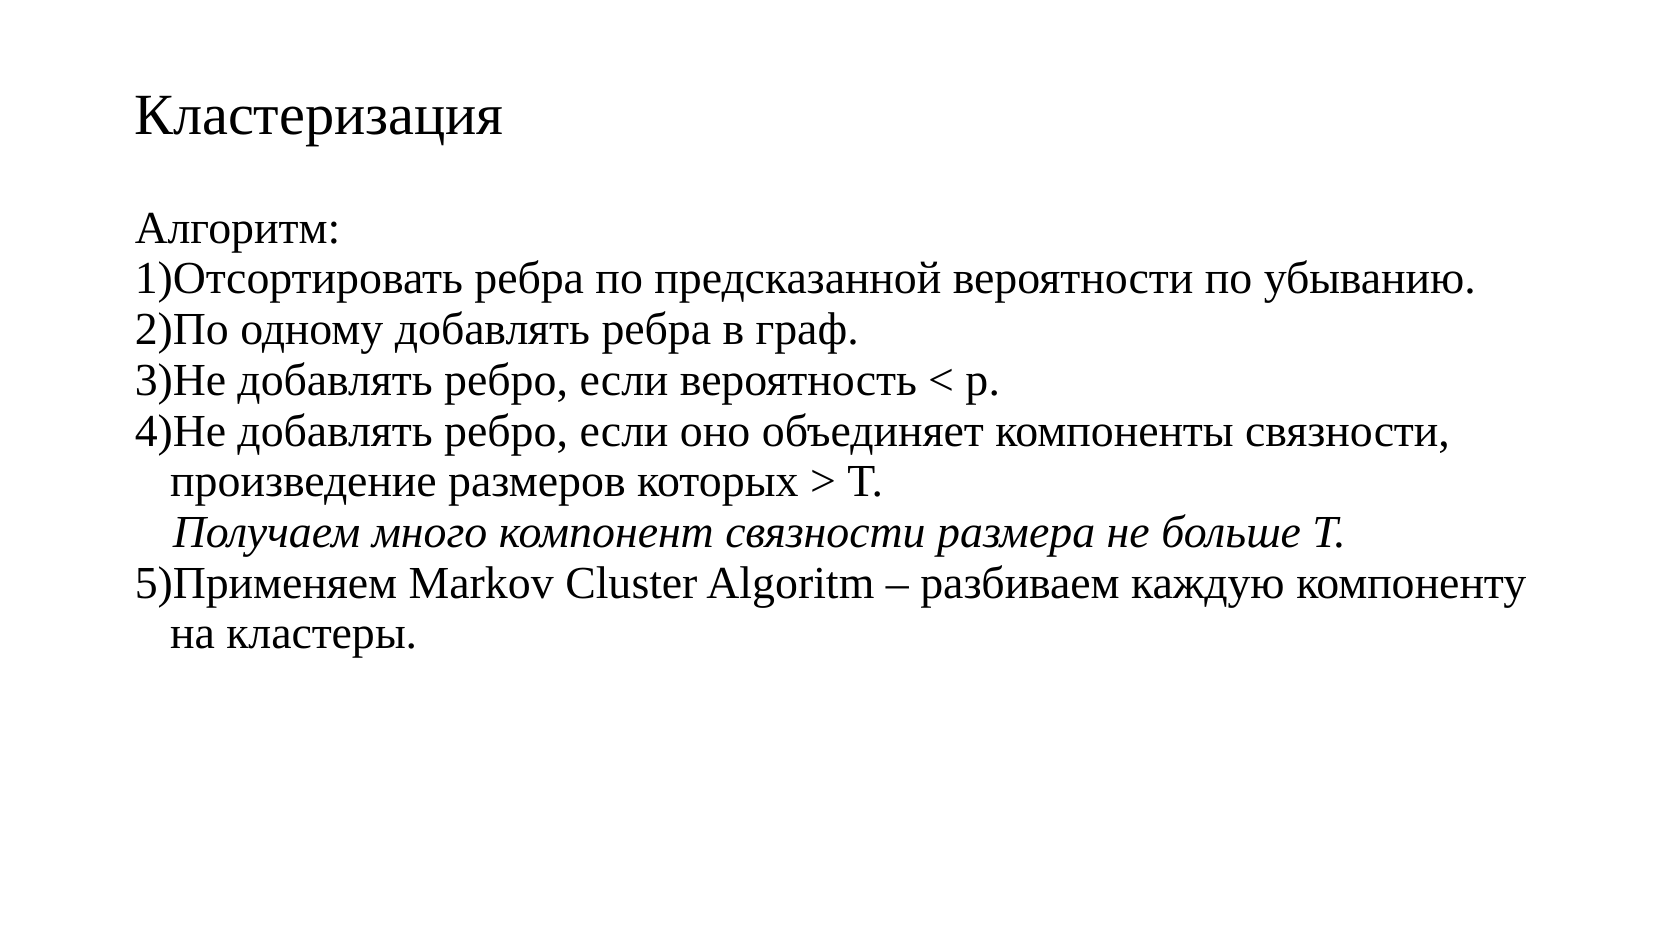

Кластеризация
Алгоритм:
Отсортировать ребра по предсказанной вероятности по убыванию.
По одному добавлять ребра в граф.
Не добавлять ребро, если вероятность < p.
Не добавлять ребро, если оно объединяет компоненты связности, произведение размеров которых > T.
Получаем много компонент связности размера не больше T.
Применяем Markov Cluster Algoritm – разбиваем каждую компоненту на кластеры.